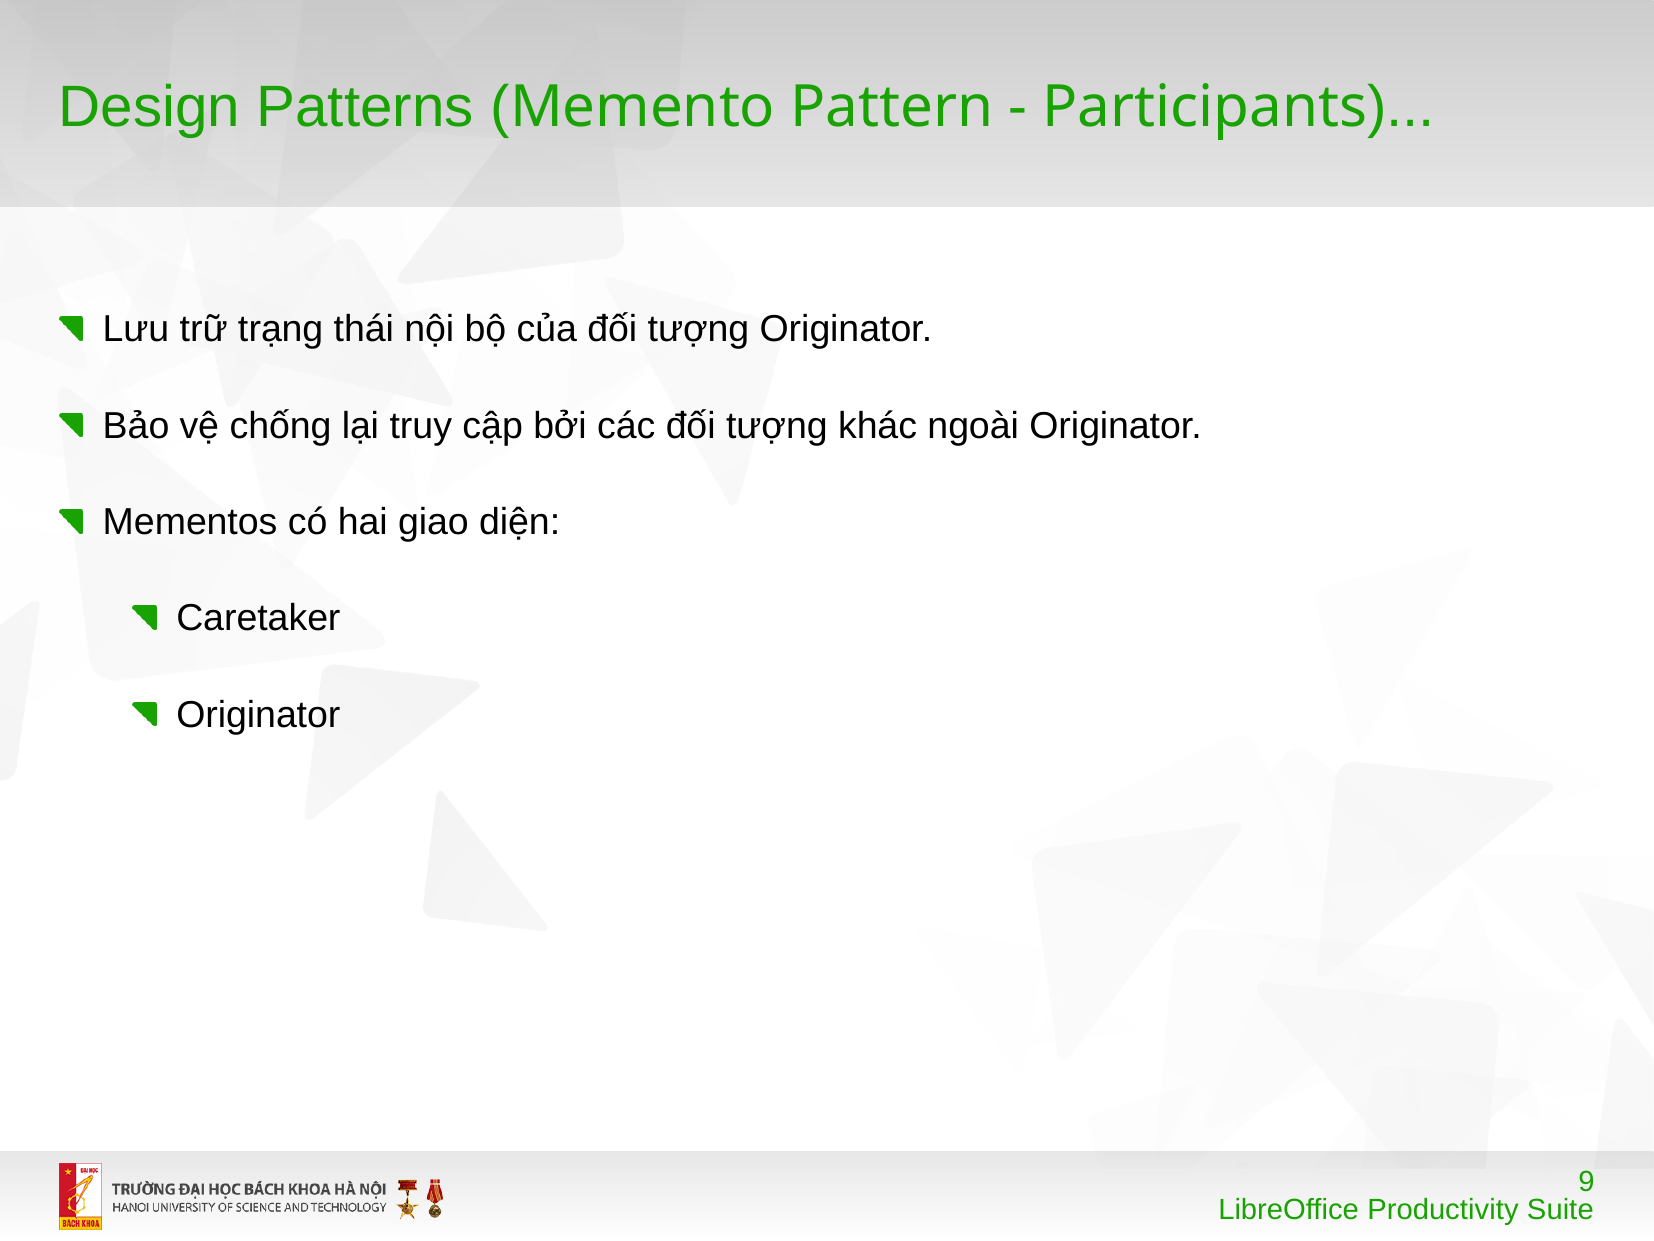

# Design Patterns (Memento Pattern - Participants)...
Lưu trữ trạng thái nội bộ của đối tượng Originator.
Bảo vệ chống lại truy cập bởi các đối tượng khác ngoài Originator.
Mementos có hai giao diện:
Caretaker
Originator
9
LibreOffice Productivity Suite